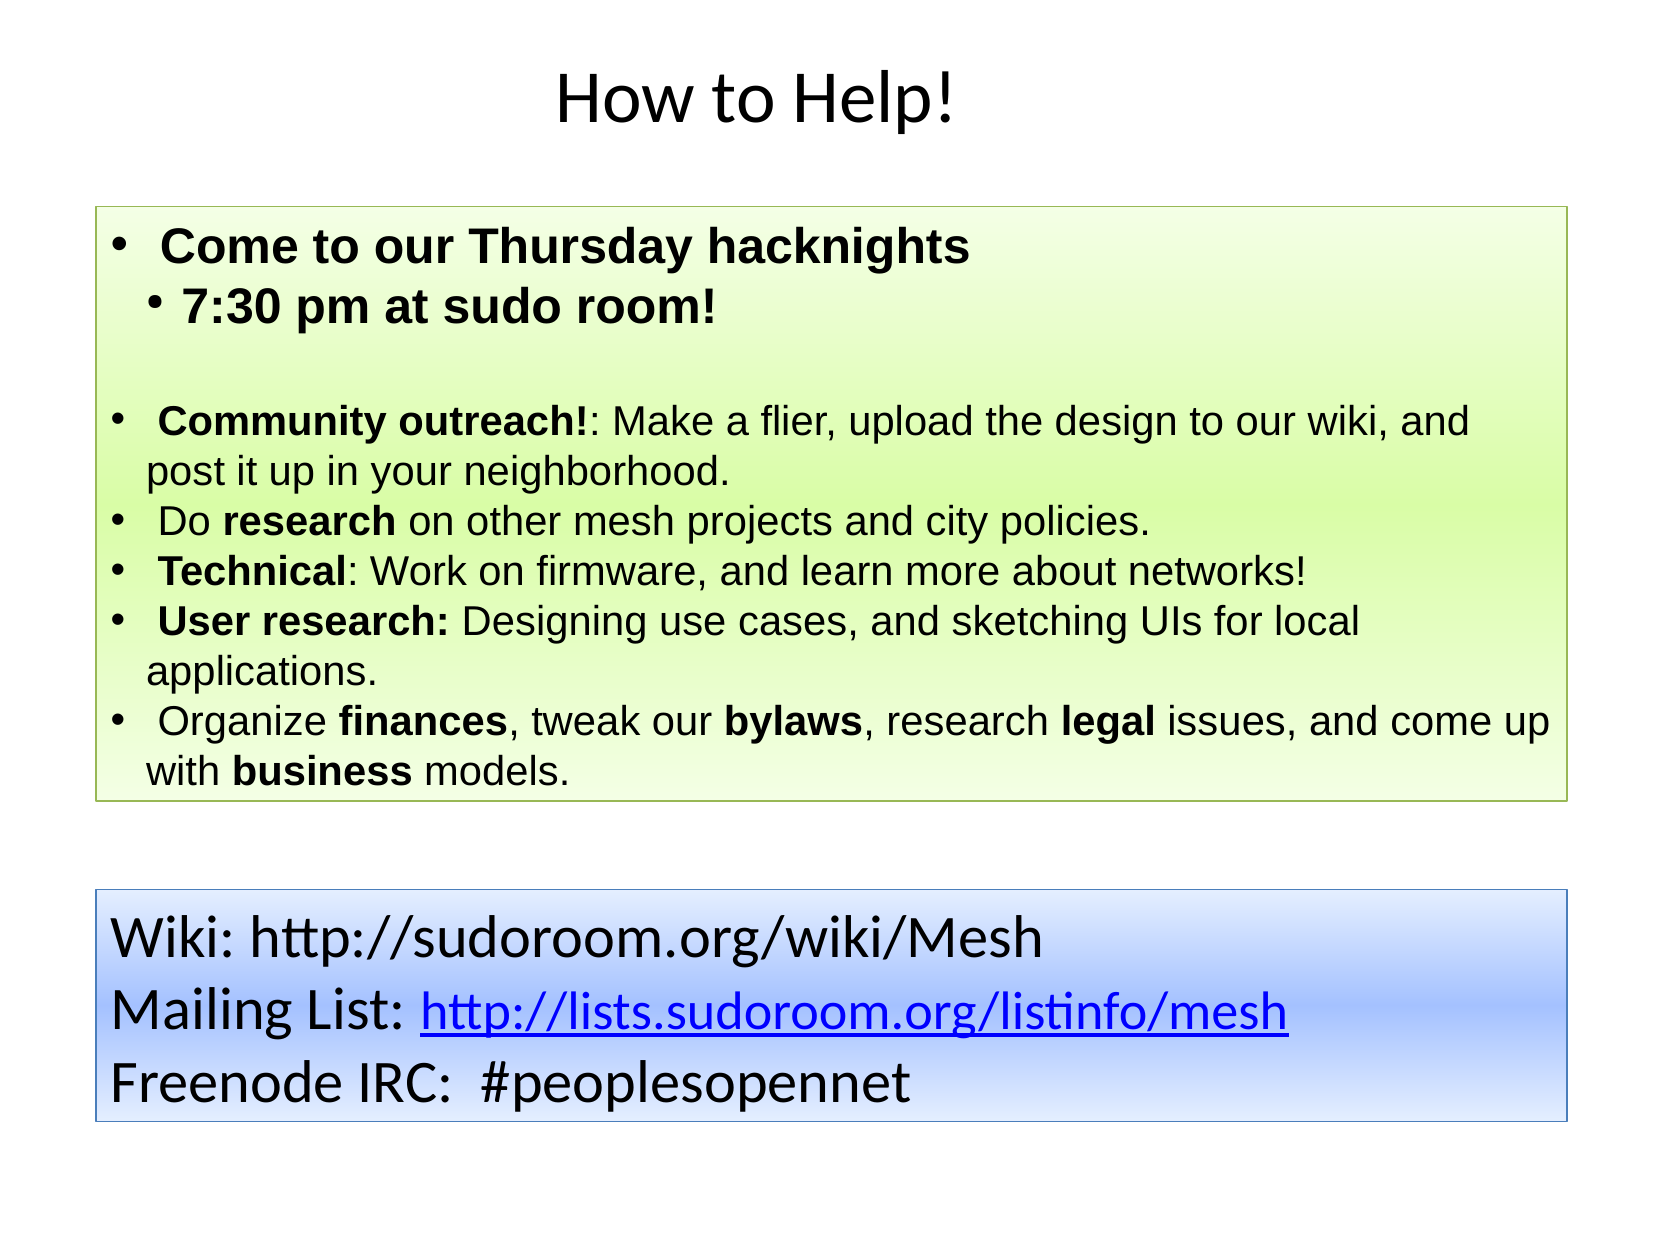

How to Help!
 Come to our Thursday hacknights
7:30 pm at sudo room!
 Community outreach!: Make a flier, upload the design to our wiki, and post it up in your neighborhood.
 Do research on other mesh projects and city policies.
 Technical: Work on firmware, and learn more about networks!
 User research: Designing use cases, and sketching UIs for local applications.
 Organize finances, tweak our bylaws, research legal issues, and come up with business models.
Wiki: http://sudoroom.org/wiki/Mesh
Mailing List: http://lists.sudoroom.org/listinfo/mesh
Freenode IRC: #peoplesopennet